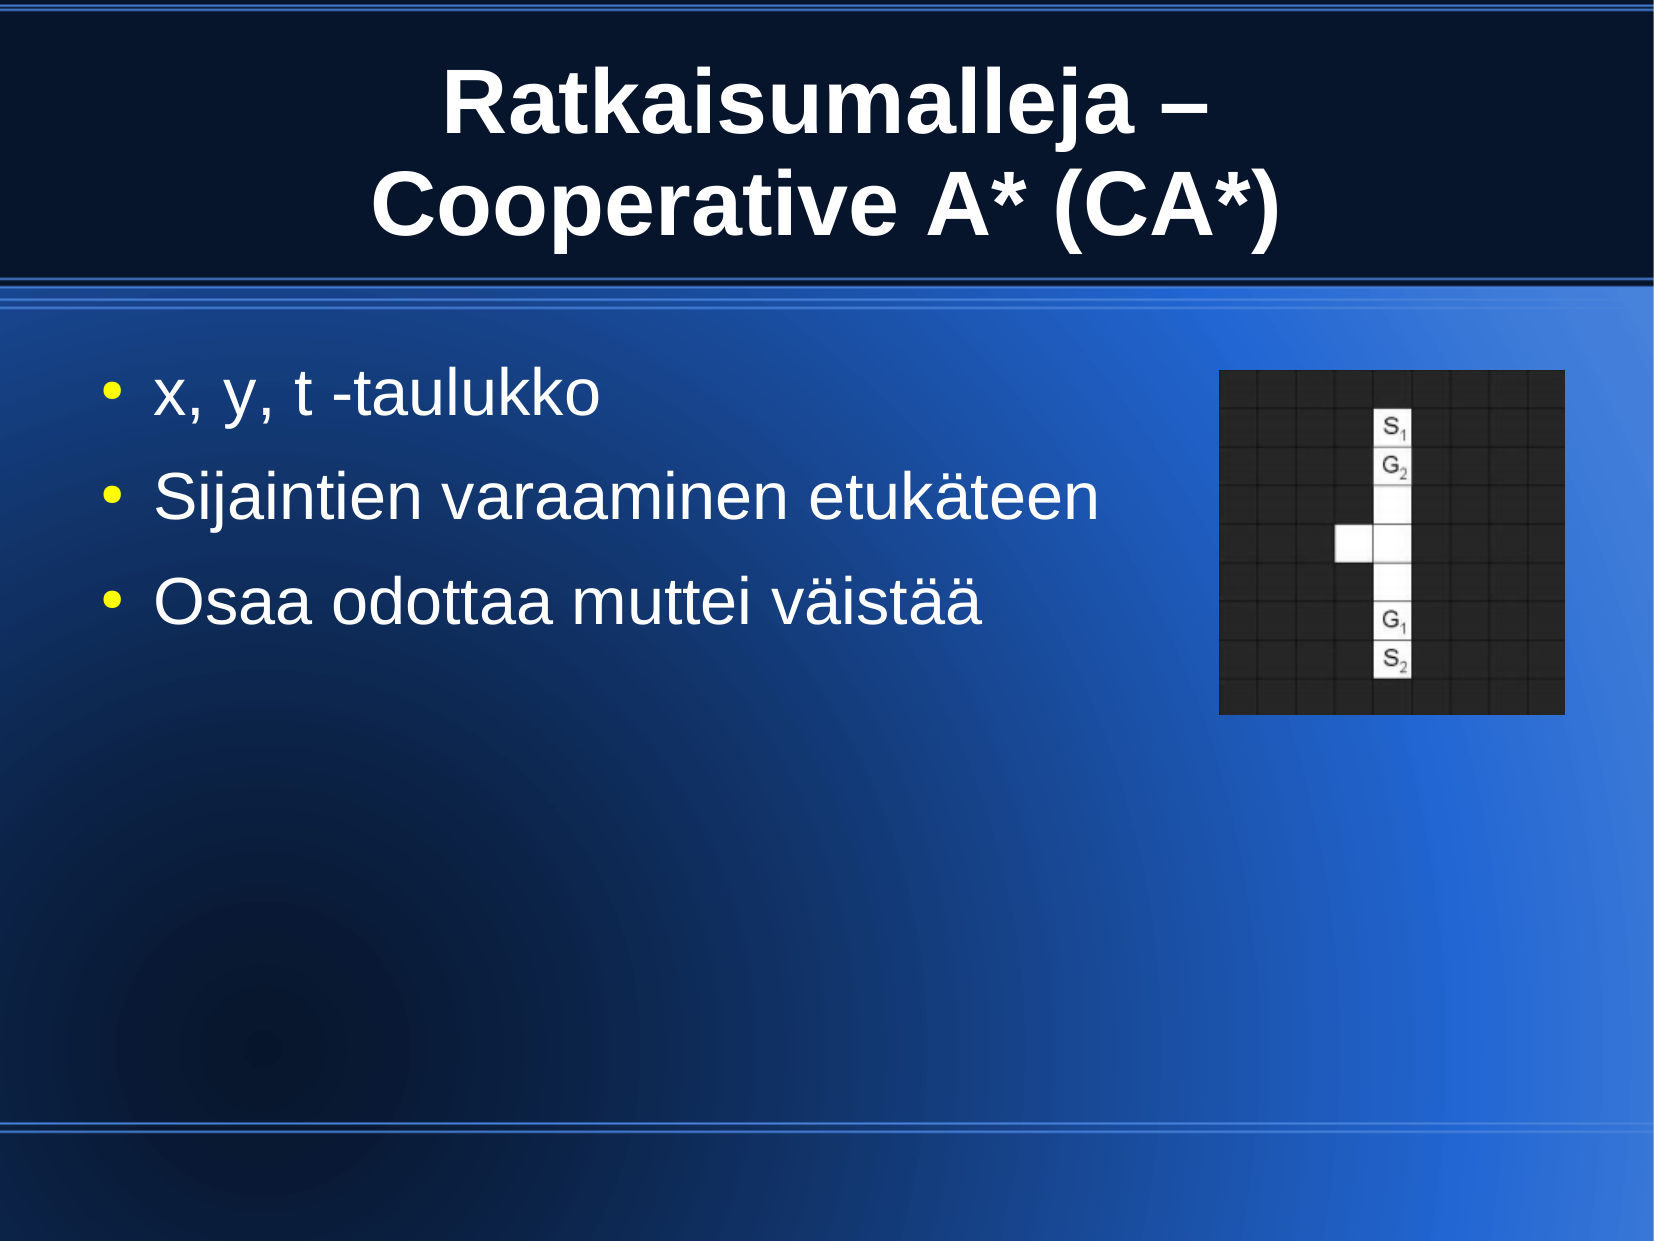

# Ratkaisumalleja – Cooperative A* (CA*)
x, y, t -taulukko
Sijaintien varaaminen etukäteen
Osaa odottaa muttei väistää